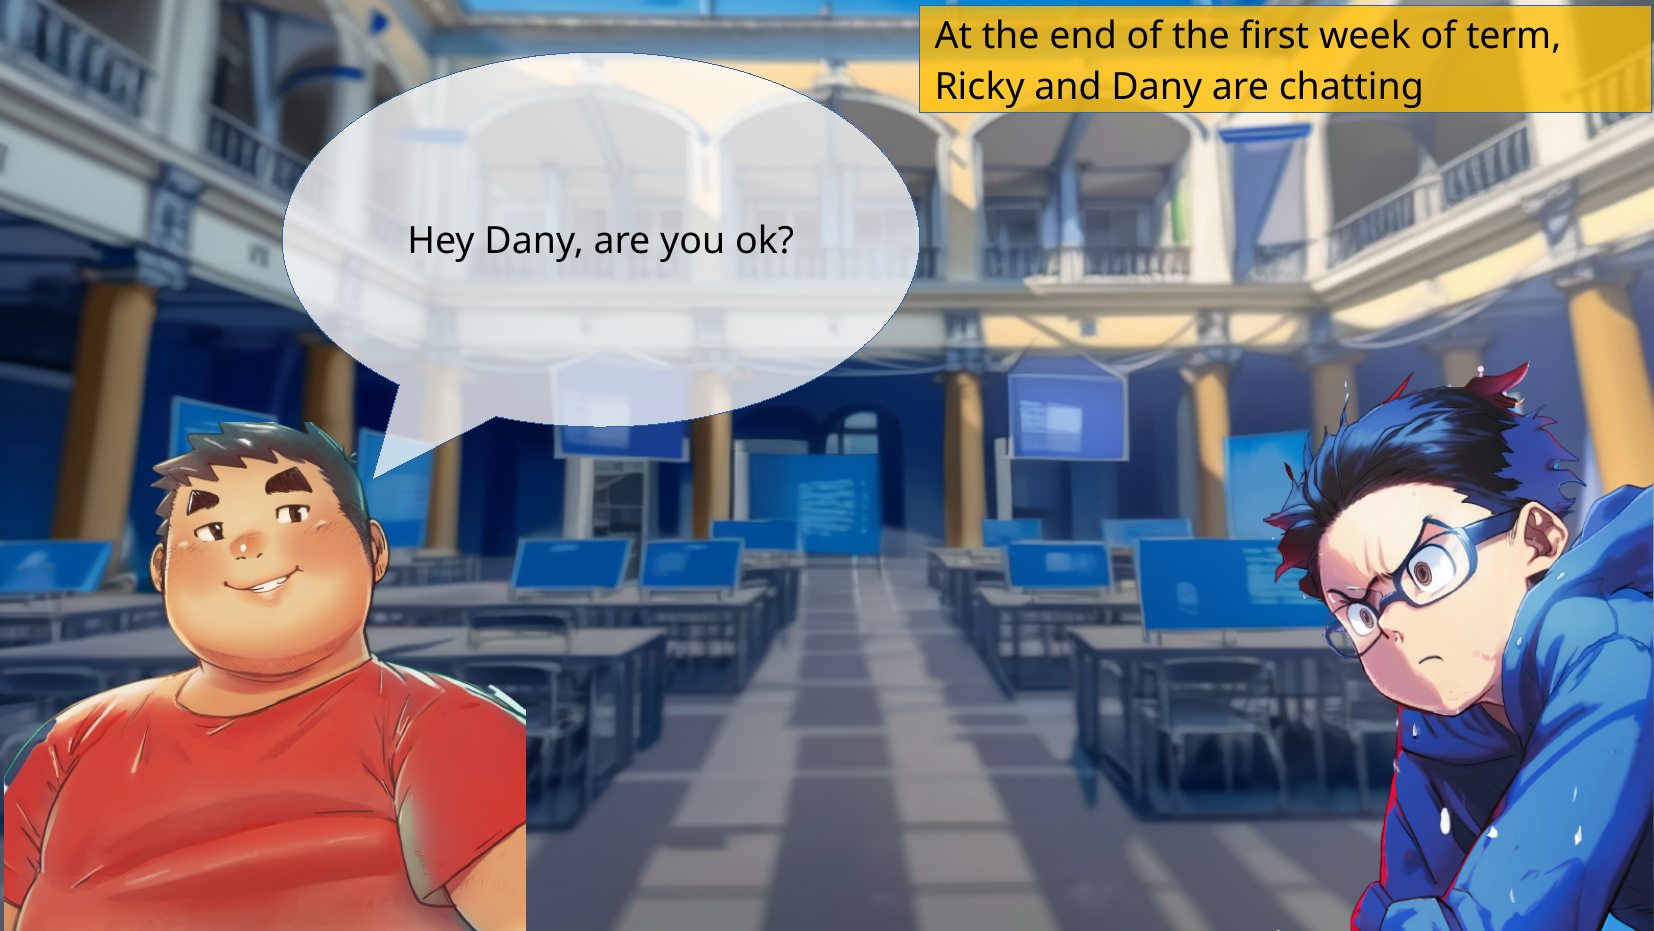

At the end of the first week of term,
Ricky and Dany are chatting
Hey Dany, are you ok?